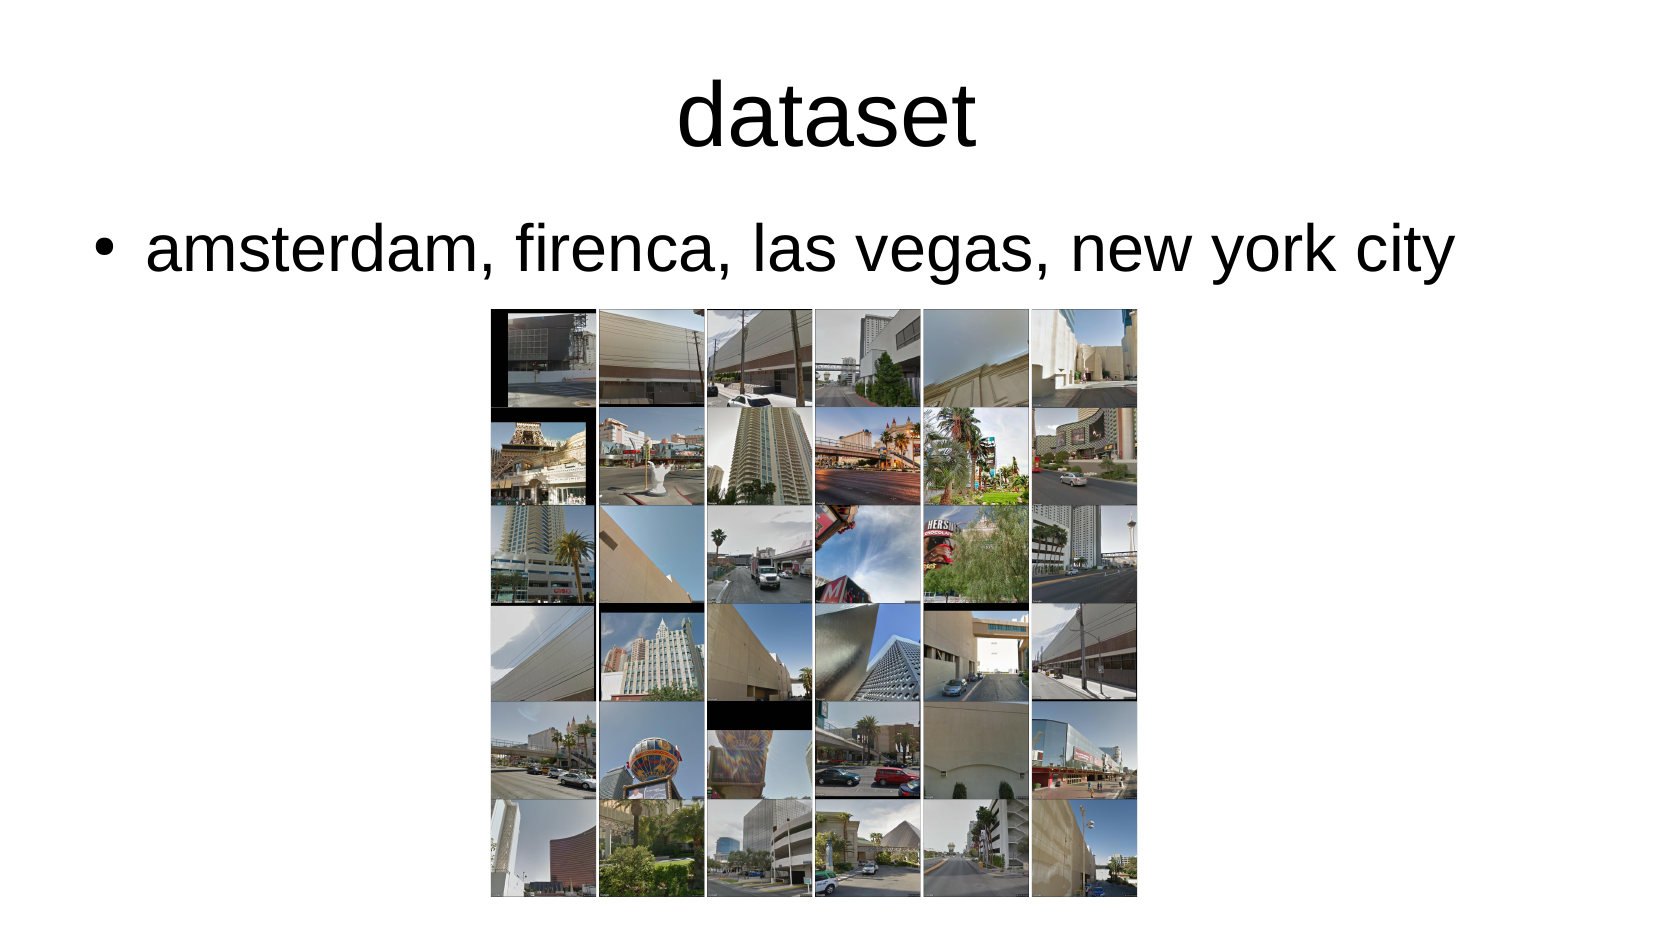

# dataset
amsterdam, firenca, las vegas, new york city